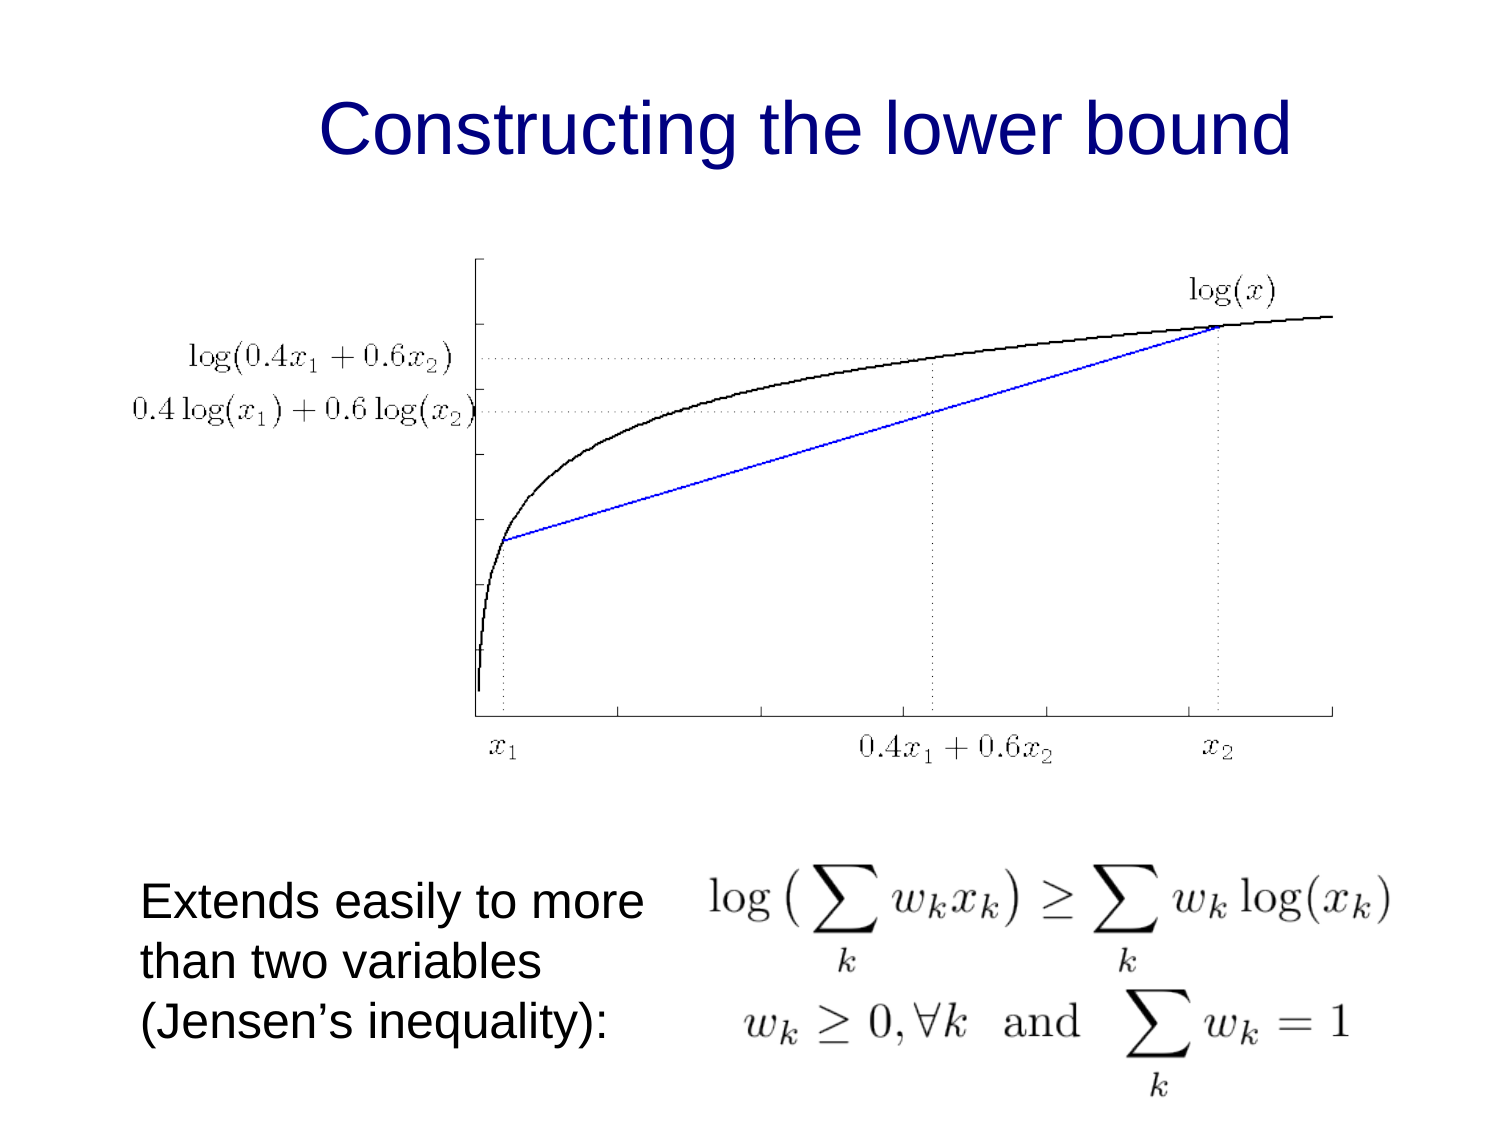

# Constructing the lower bound
Extends easily to more than two variables (Jensen’s inequality):